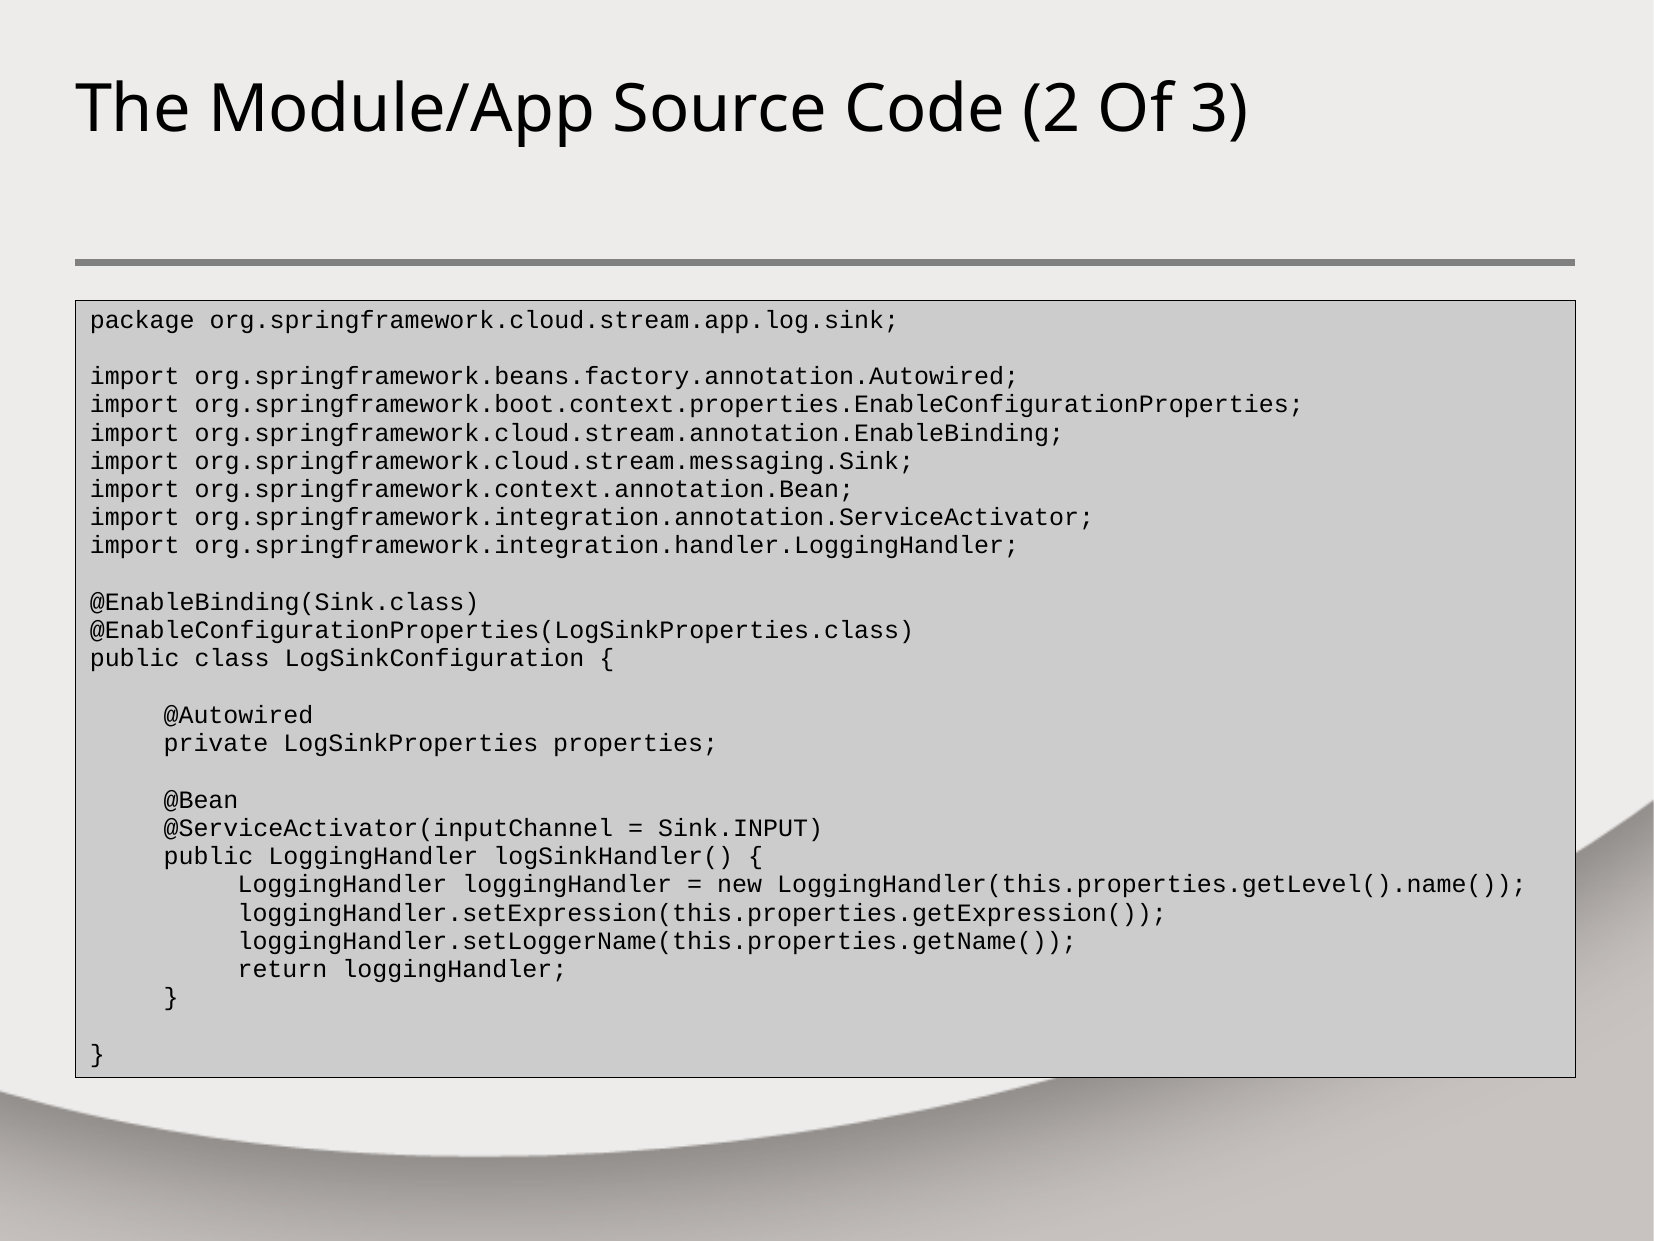

# The Module/App Source Code (2 Of 3)
package org.springframework.cloud.stream.app.log.sink;
import org.springframework.beans.factory.annotation.Autowired;
import org.springframework.boot.context.properties.EnableConfigurationProperties;
import org.springframework.cloud.stream.annotation.EnableBinding;
import org.springframework.cloud.stream.messaging.Sink;
import org.springframework.context.annotation.Bean;
import org.springframework.integration.annotation.ServiceActivator;
import org.springframework.integration.handler.LoggingHandler;
@EnableBinding(Sink.class)
@EnableConfigurationProperties(LogSinkProperties.class)
public class LogSinkConfiguration {
	@Autowired
	private LogSinkProperties properties;
	@Bean
	@ServiceActivator(inputChannel = Sink.INPUT)
	public LoggingHandler logSinkHandler() {
		LoggingHandler loggingHandler = new LoggingHandler(this.properties.getLevel().name());
		loggingHandler.setExpression(this.properties.getExpression());
		loggingHandler.setLoggerName(this.properties.getName());
		return loggingHandler;
	}
}